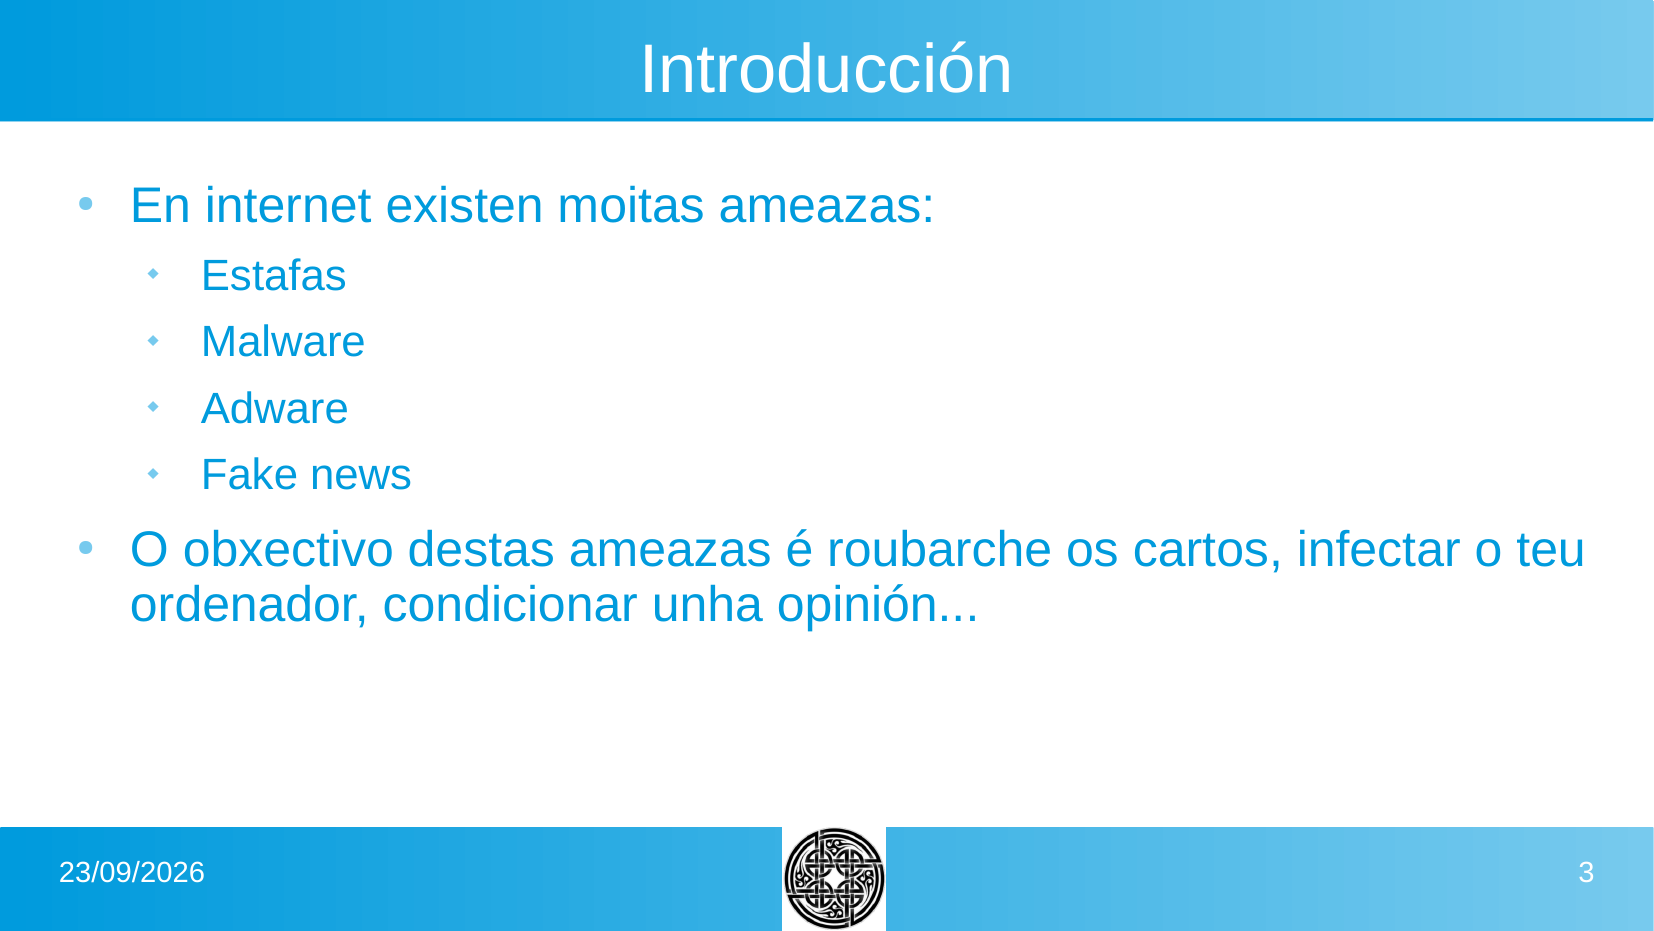

# Introducción
En internet existen moitas ameazas:
Estafas
Malware
Adware
Fake news
O obxectivo destas ameazas é roubarche os cartos, infectar o teu ordenador, condicionar unha opinión...
3